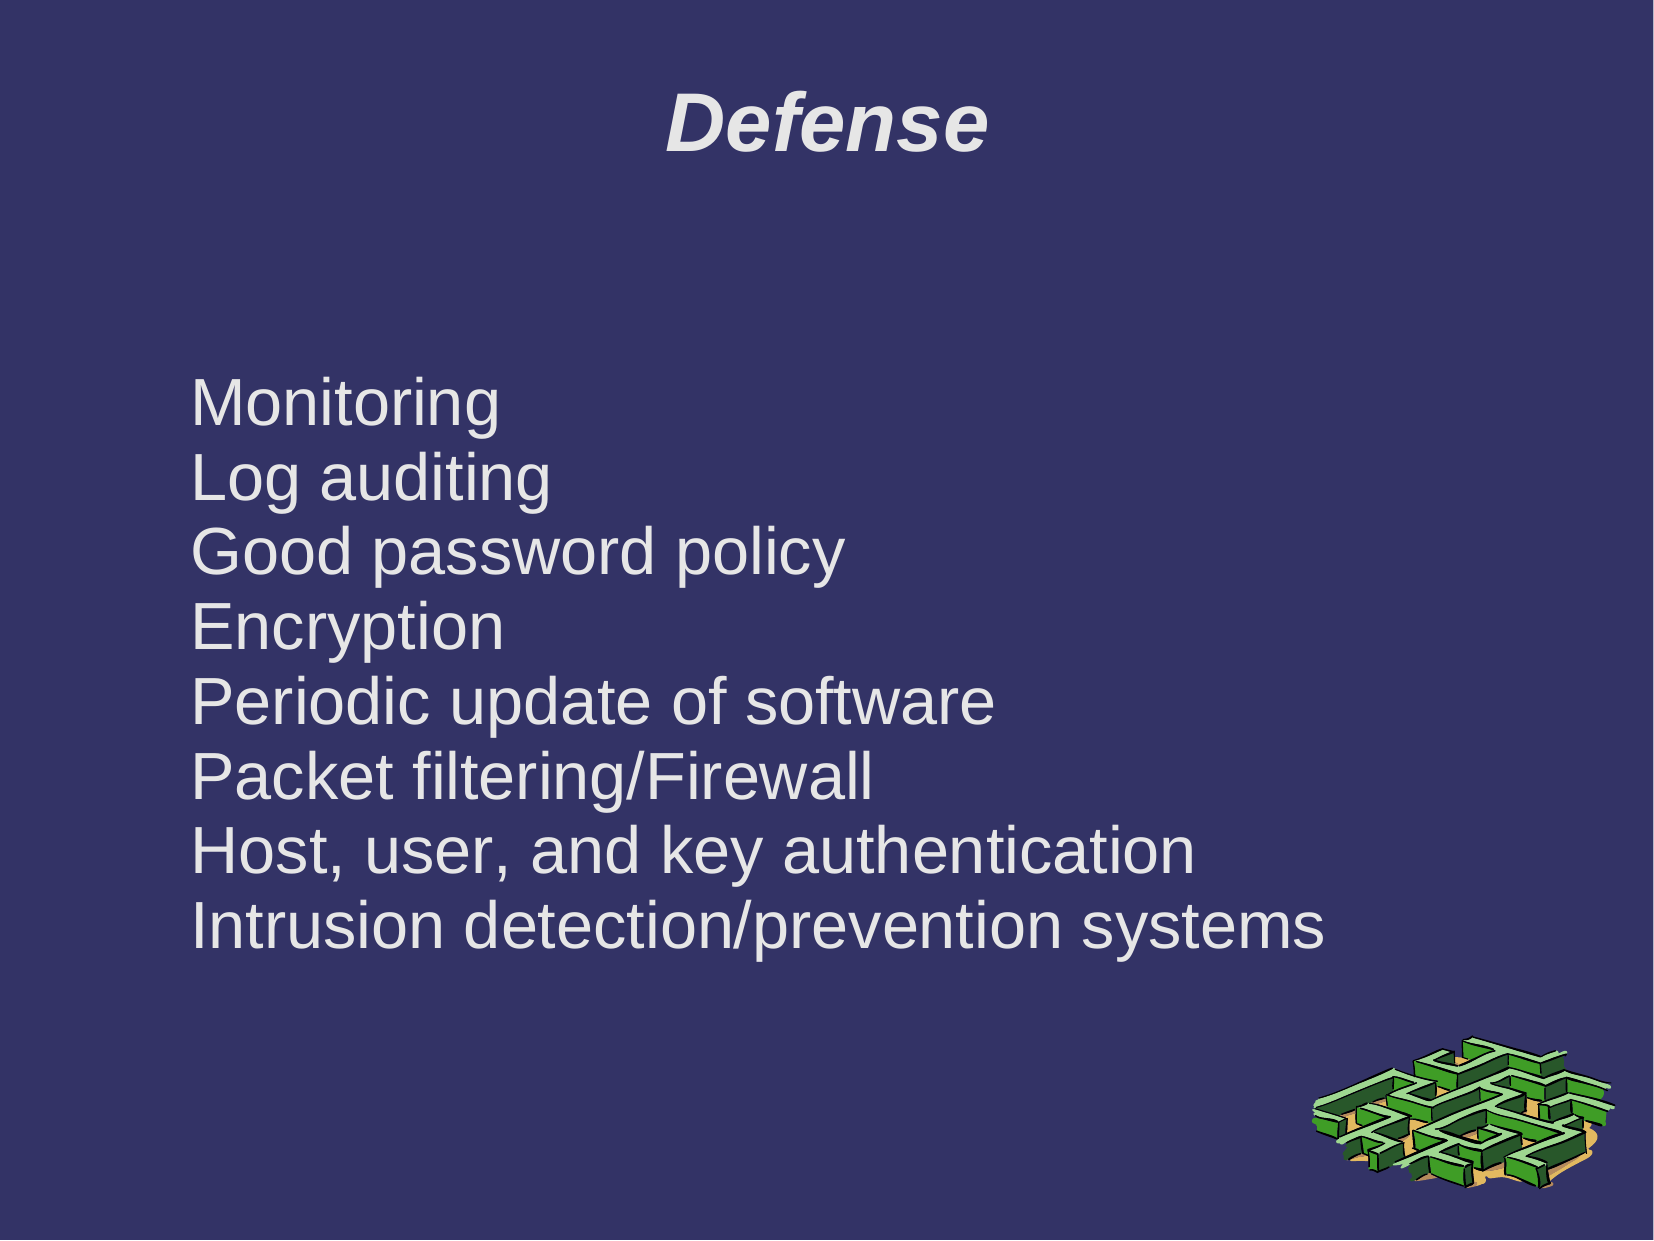

# Defense
Monitoring
Log auditing
Good password policy
Encryption
Periodic update of software
Packet filtering/Firewall
Host, user, and key authentication
Intrusion detection/prevention systems